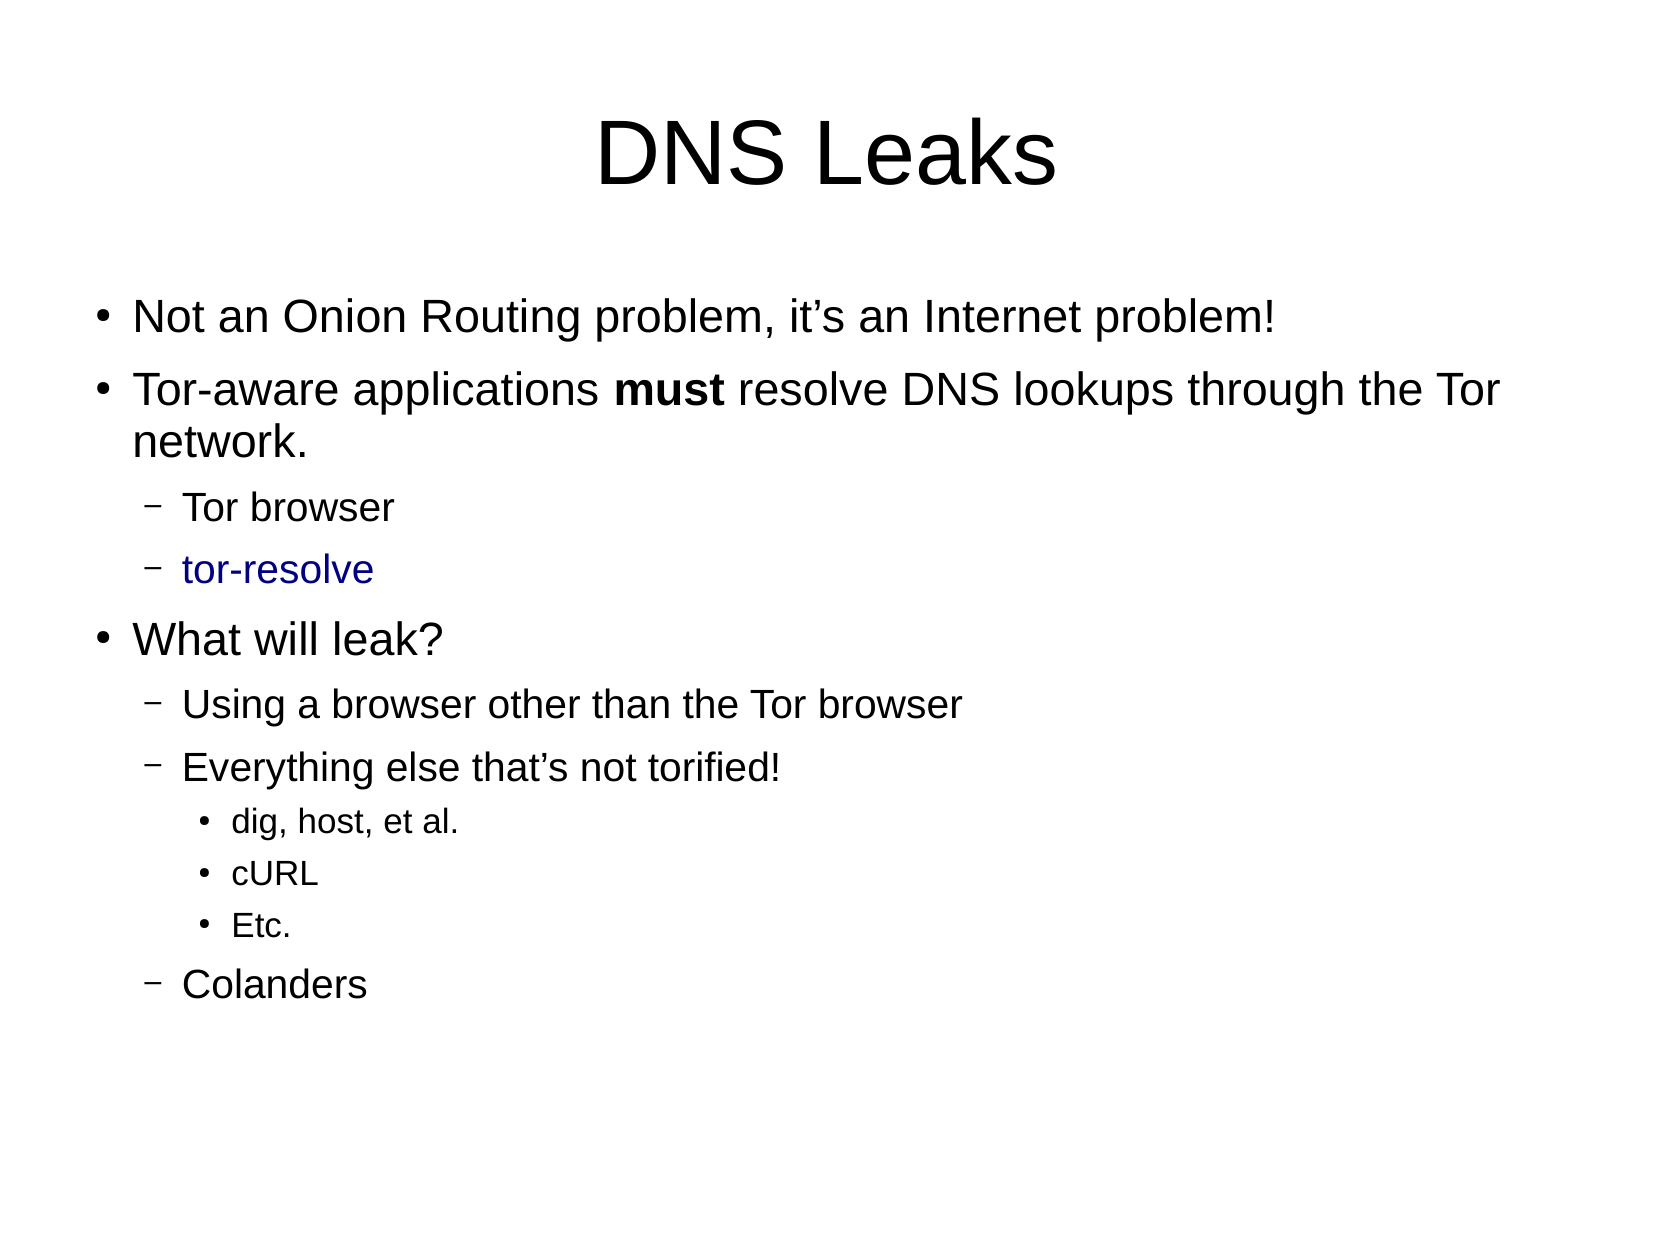

# DNS Leaks
Not an Onion Routing problem, it’s an Internet problem!
Tor-aware applications must resolve DNS lookups through the Tor network.
Tor browser
tor-resolve
What will leak?
Using a browser other than the Tor browser
Everything else that’s not torified!
dig, host, et al.
cURL
Etc.
Colanders